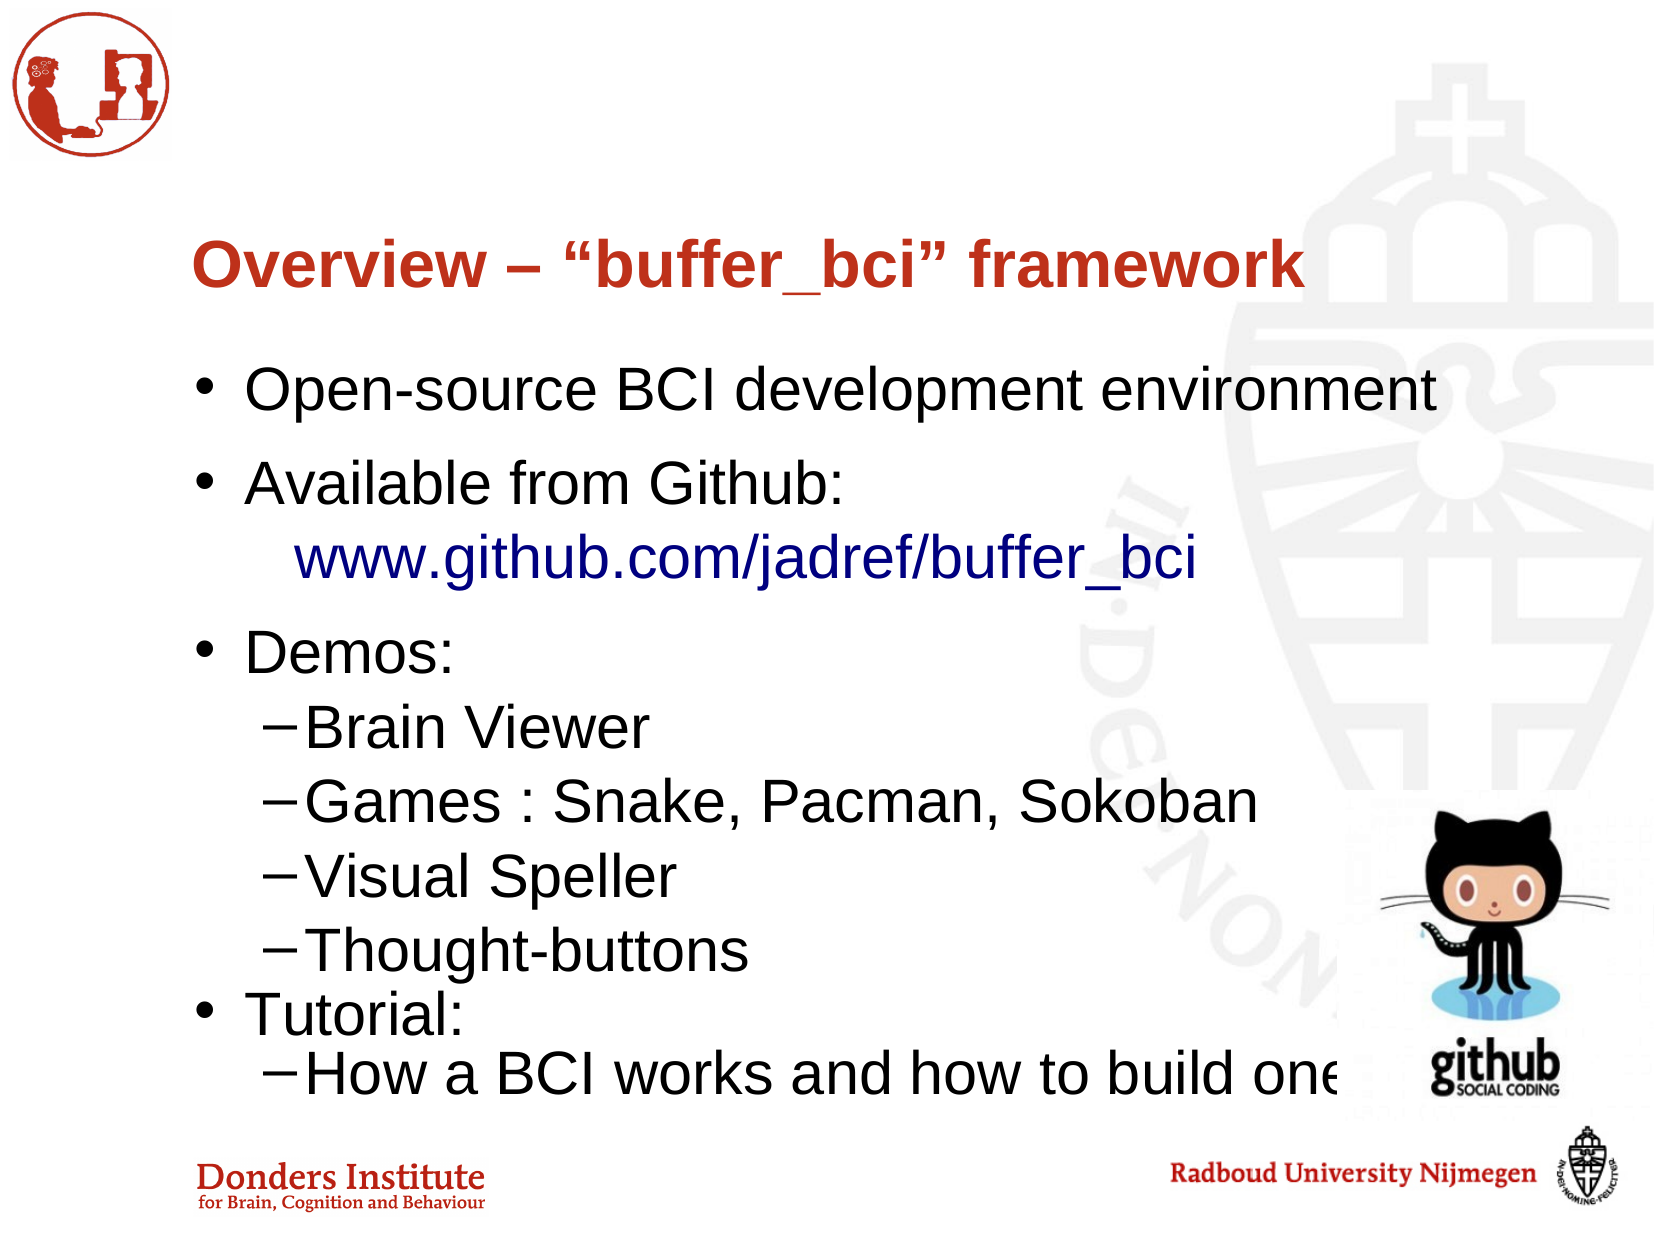

# Overview – “buffer_bci” framework
Open-source BCI development environment
Available from Github: www.github.com/jadref/buffer_bci
Demos:
Brain Viewer
Games : Snake, Pacman, Sokoban
Visual Speller
Thought-buttons
Tutorial:
How a BCI works and how to build one